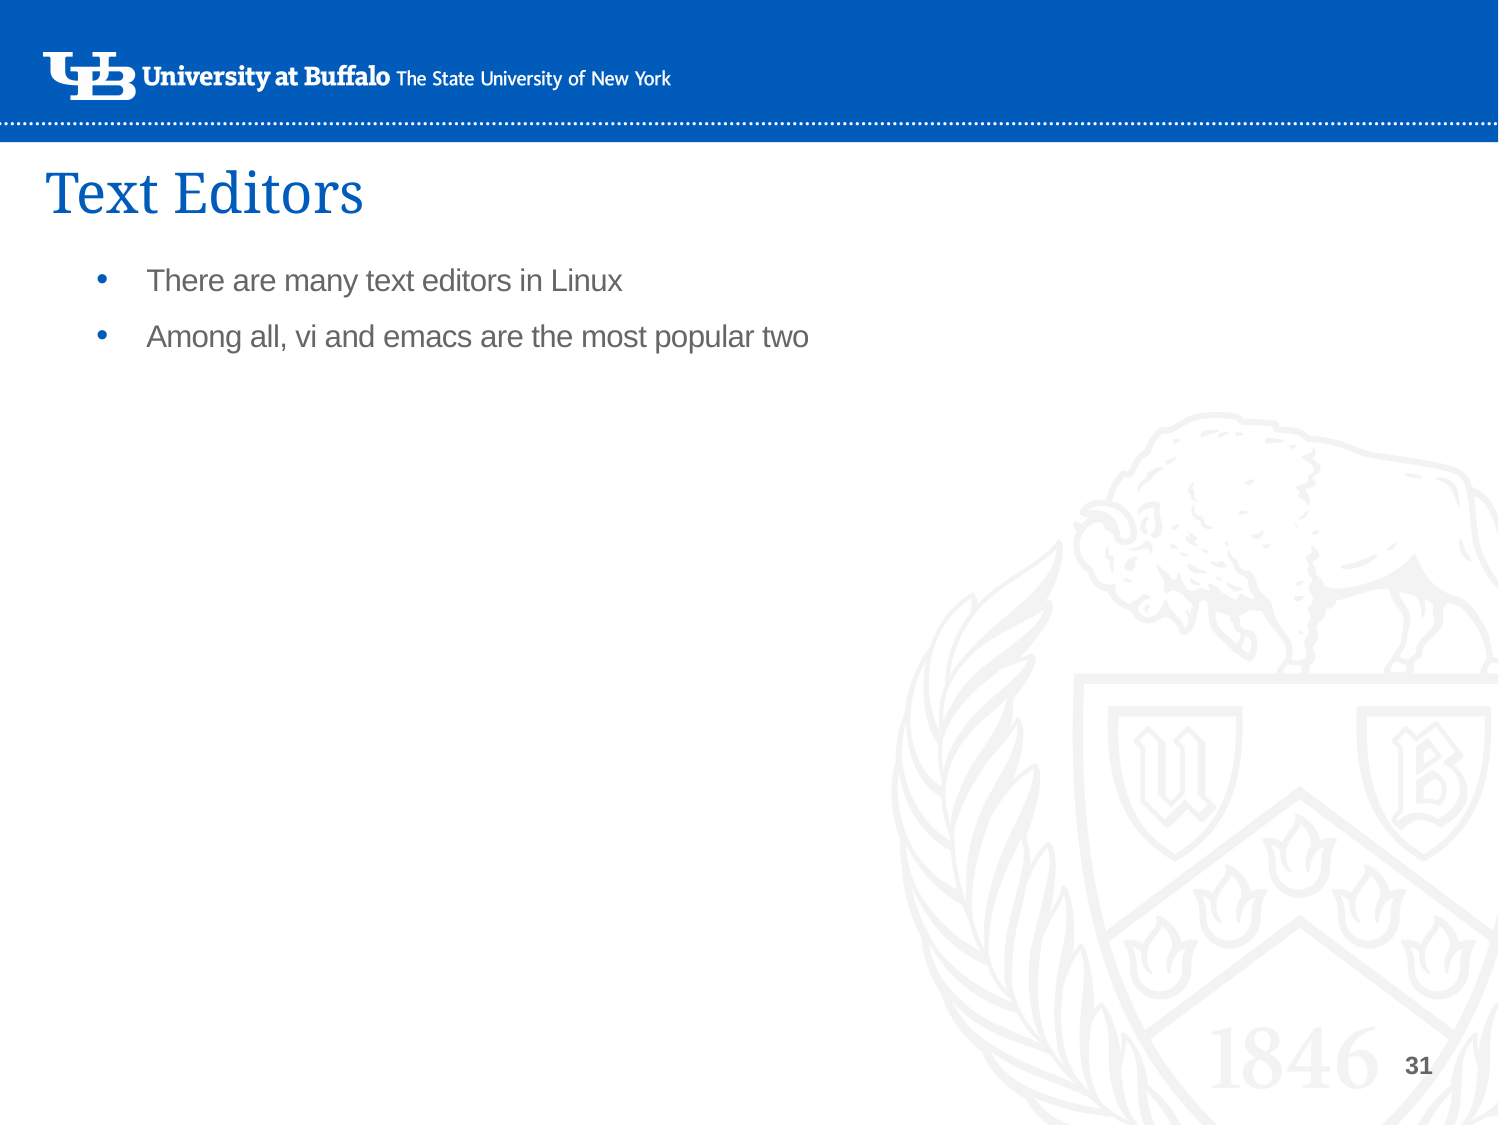

# Text Editors
There are many text editors in Linux
Among all, vi and emacs are the most popular two